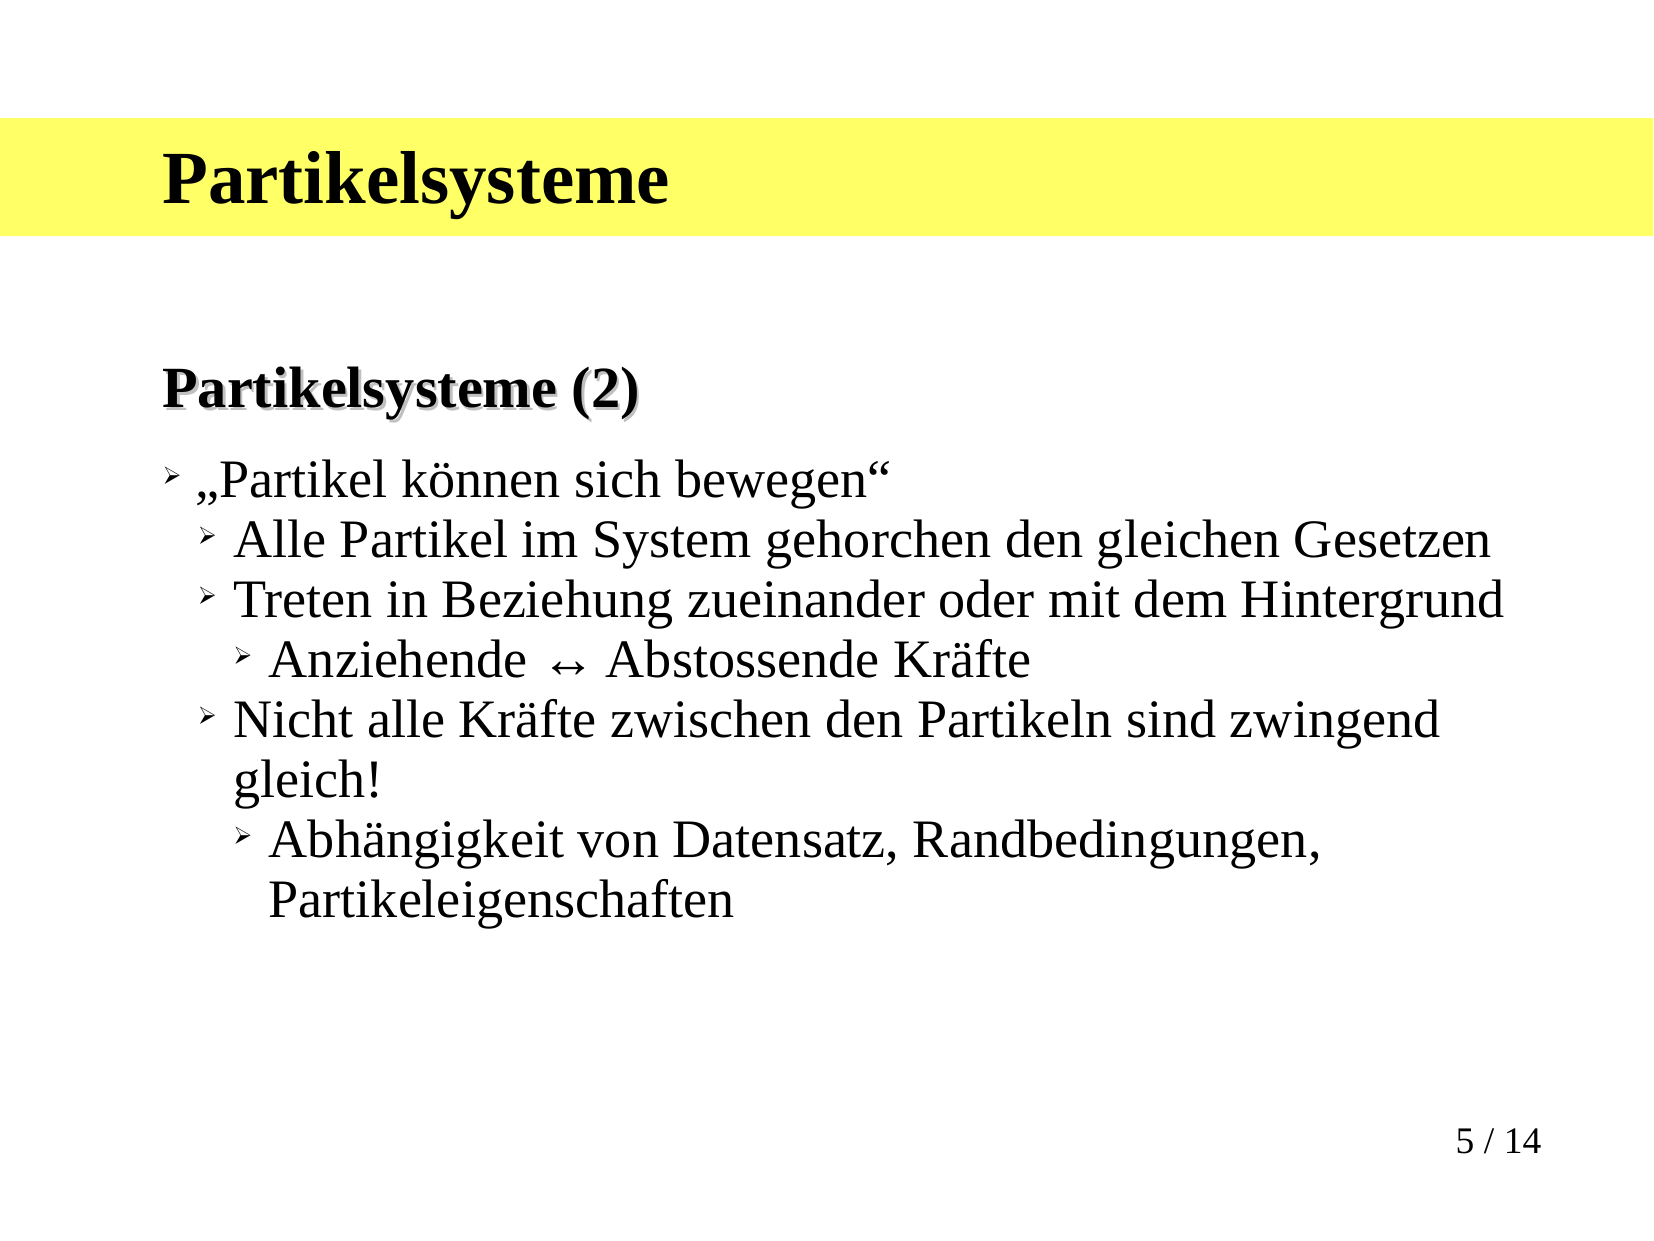

Partikelsysteme
Partikelsysteme (2)
 „Partikel können sich bewegen“
Alle Partikel im System gehorchen den gleichen Gesetzen
Treten in Beziehung zueinander oder mit dem Hintergrund
Anziehende ↔ Abstossende Kräfte
Nicht alle Kräfte zwischen den Partikeln sind zwingend gleich!
Abhängigkeit von Datensatz, Randbedingungen, Partikeleigenschaften